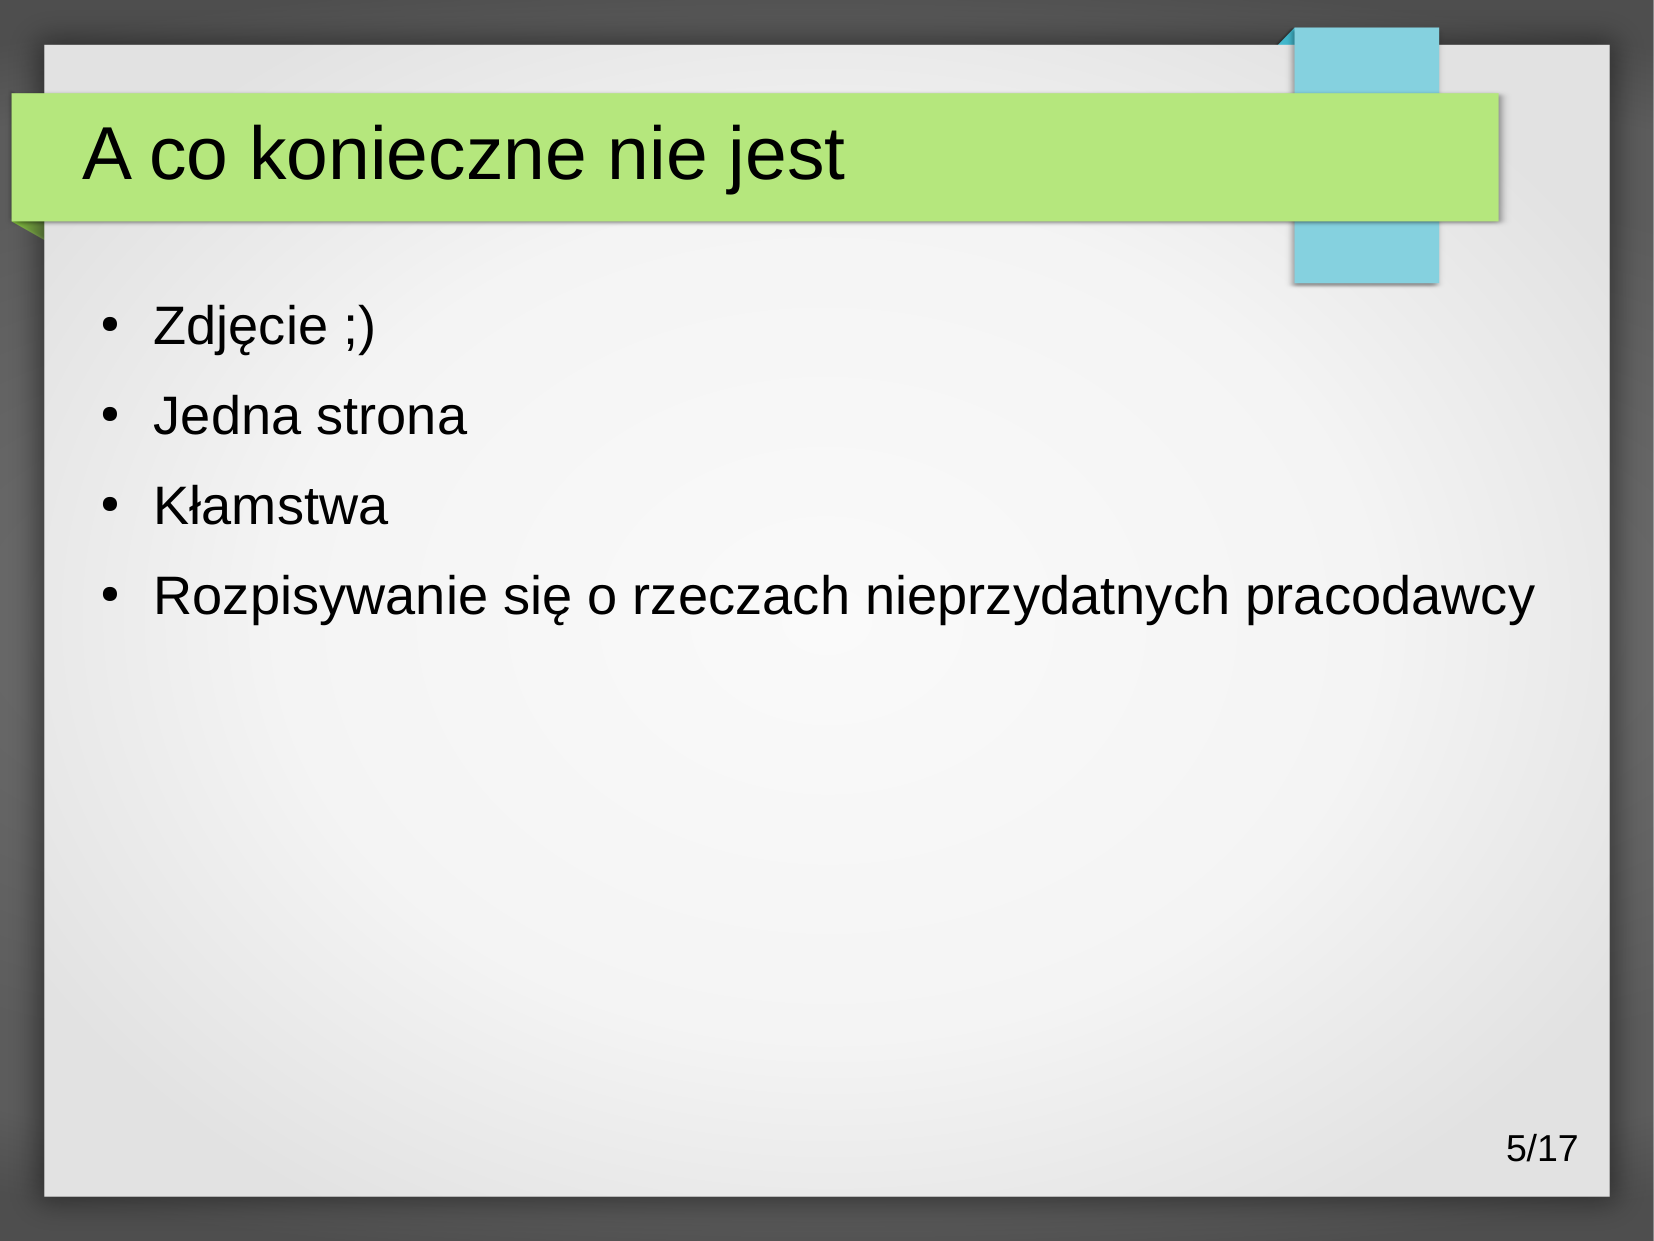

# A co konieczne nie jest
Zdjęcie ;)
Jedna strona
Kłamstwa
Rozpisywanie się o rzeczach nieprzydatnych pracodawcy